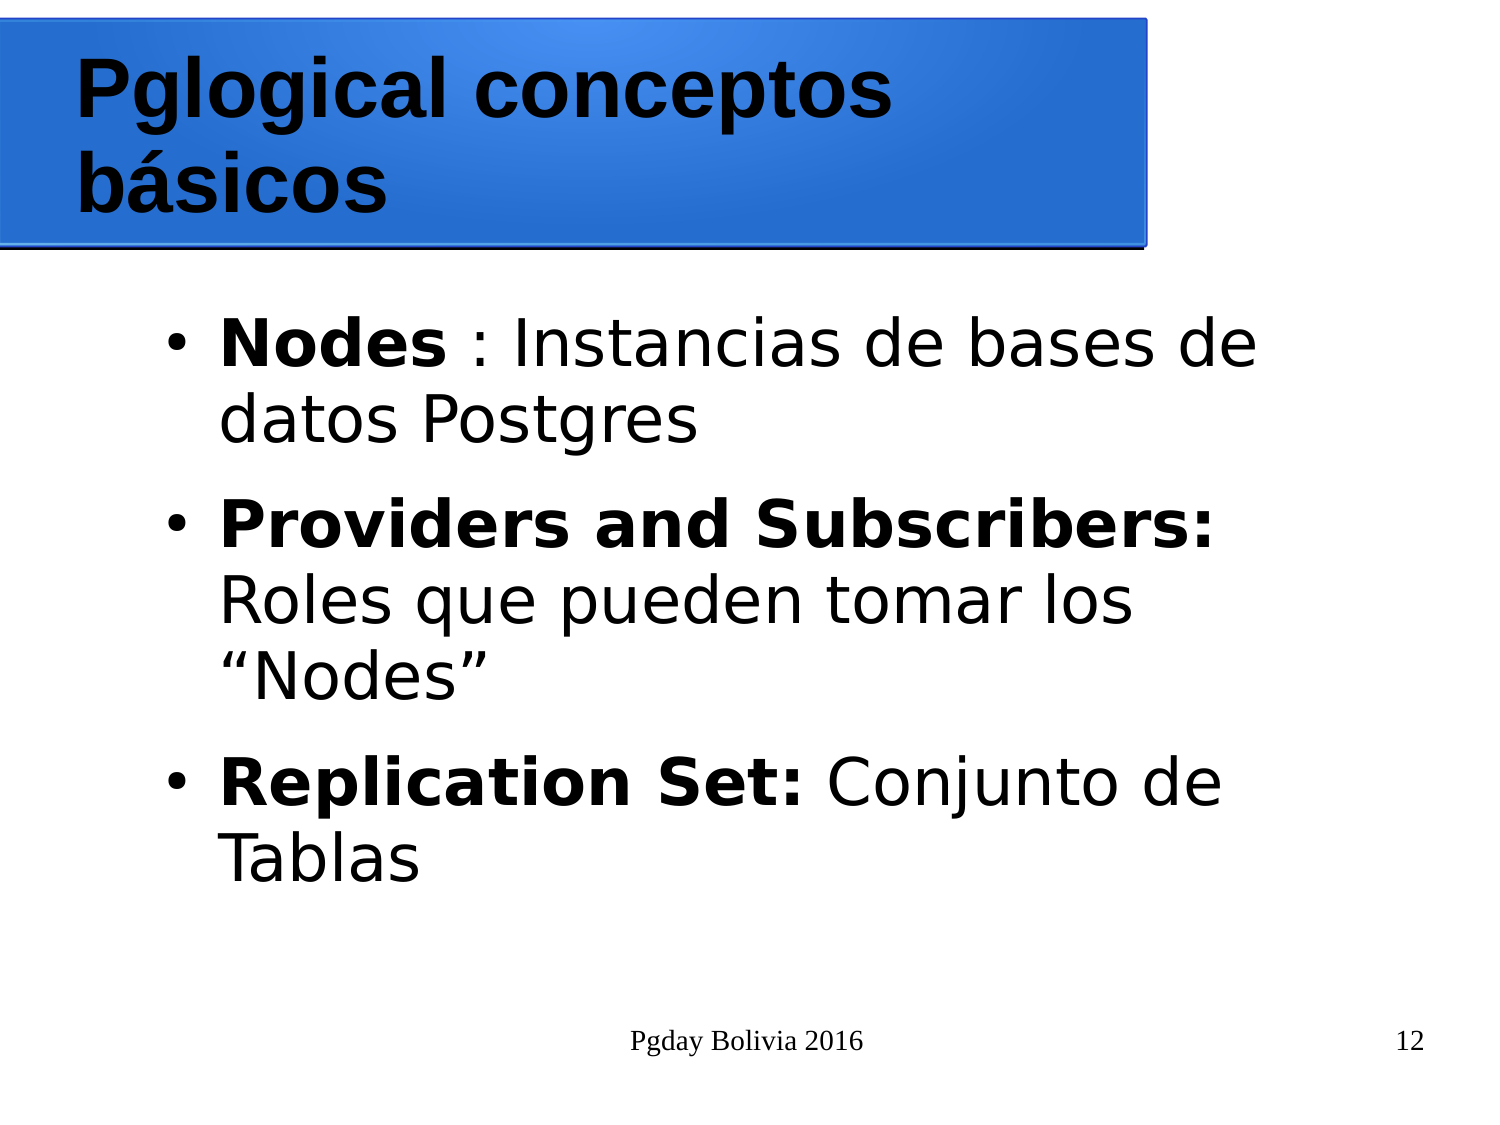

# Pglogical conceptos básicos
Nodes : Instancias de bases de datos Postgres
Providers and Subscribers: Roles que pueden tomar los “Nodes”
Replication Set: Conjunto de Tablas
Pgday Bolivia 2016
12